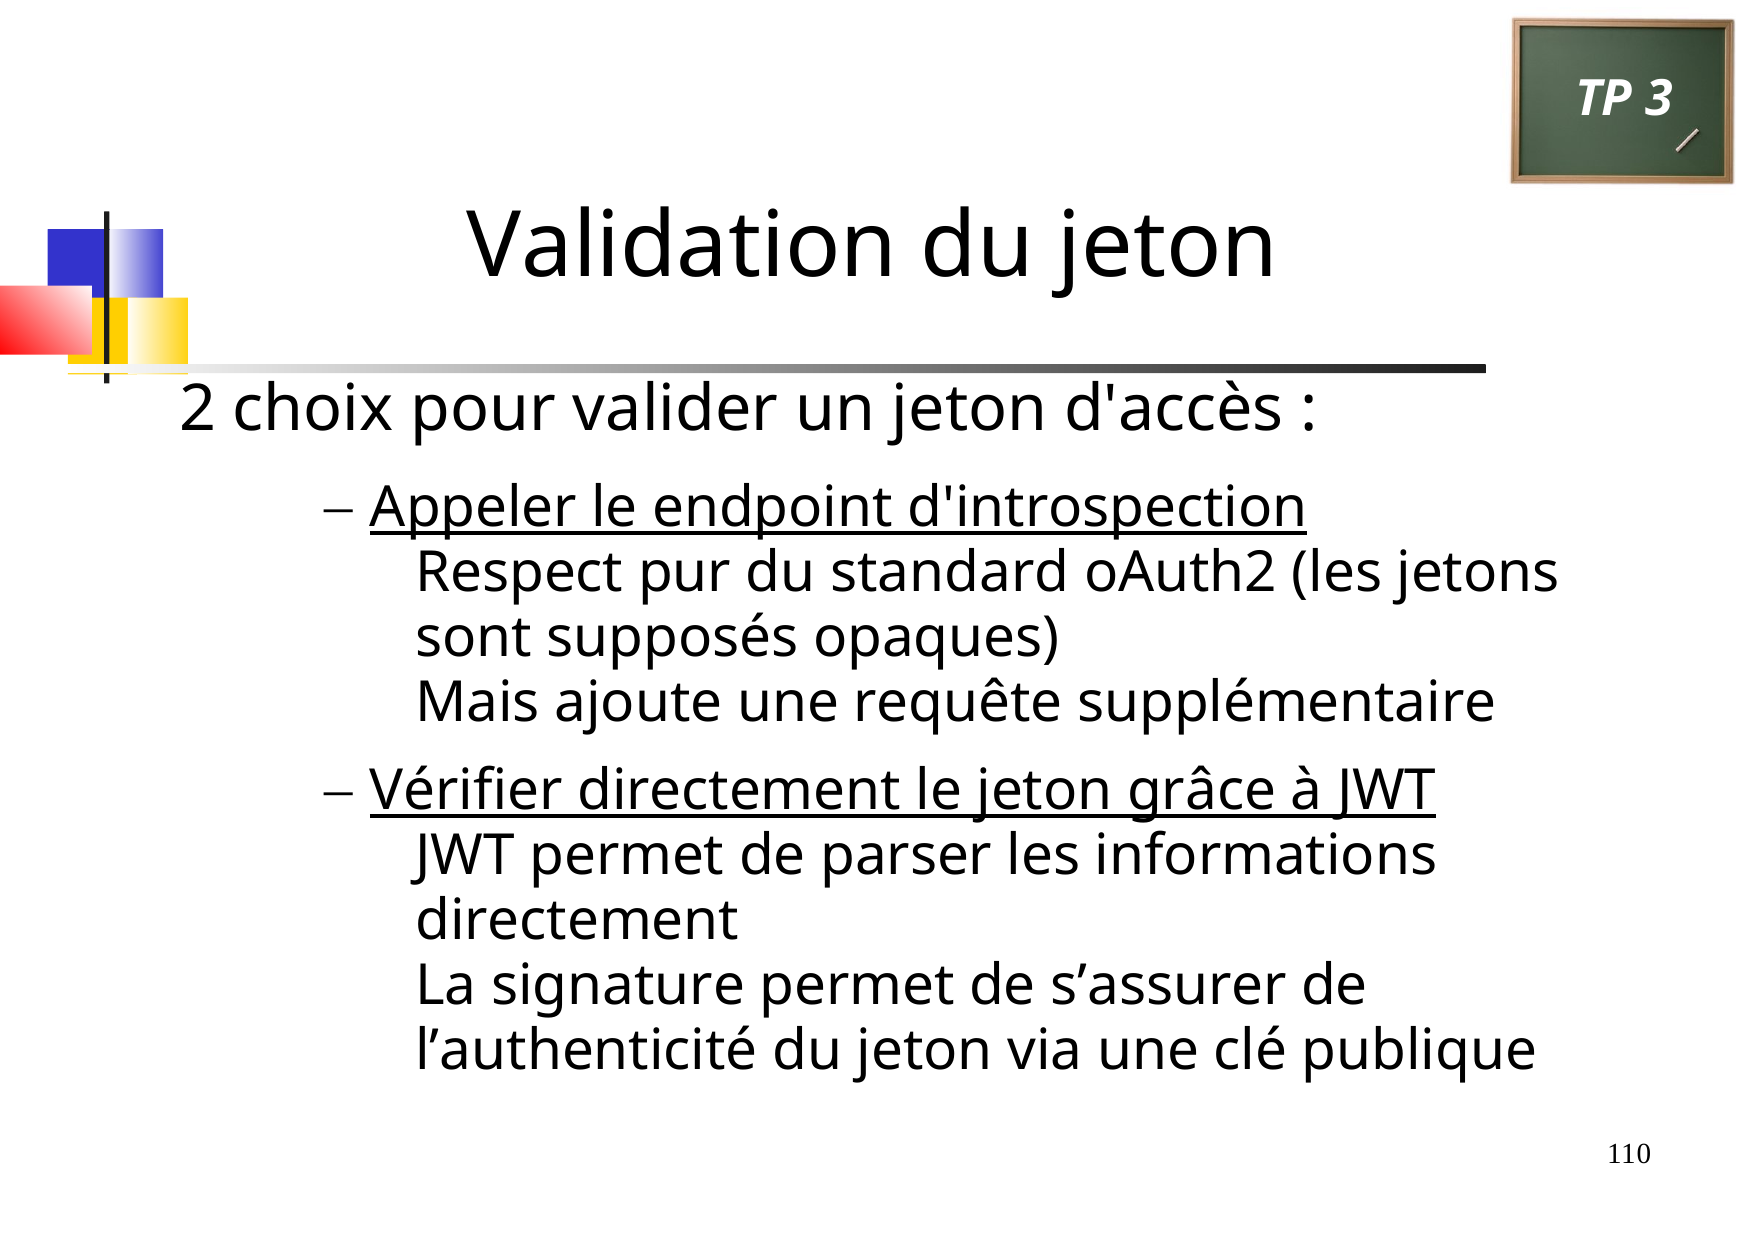

TP 3
# Validation du jeton
2 choix pour valider un jeton d'accès :
Appeler le endpoint d'introspection
Respect pur du standard oAuth2 (les jetons sont supposés opaques)
Mais ajoute une requête supplémentaire
Vérifier directement le jeton grâce à JWT
JWT permet de parser les informations directement
La signature permet de s’assurer de l’authenticité du jeton via une clé publique